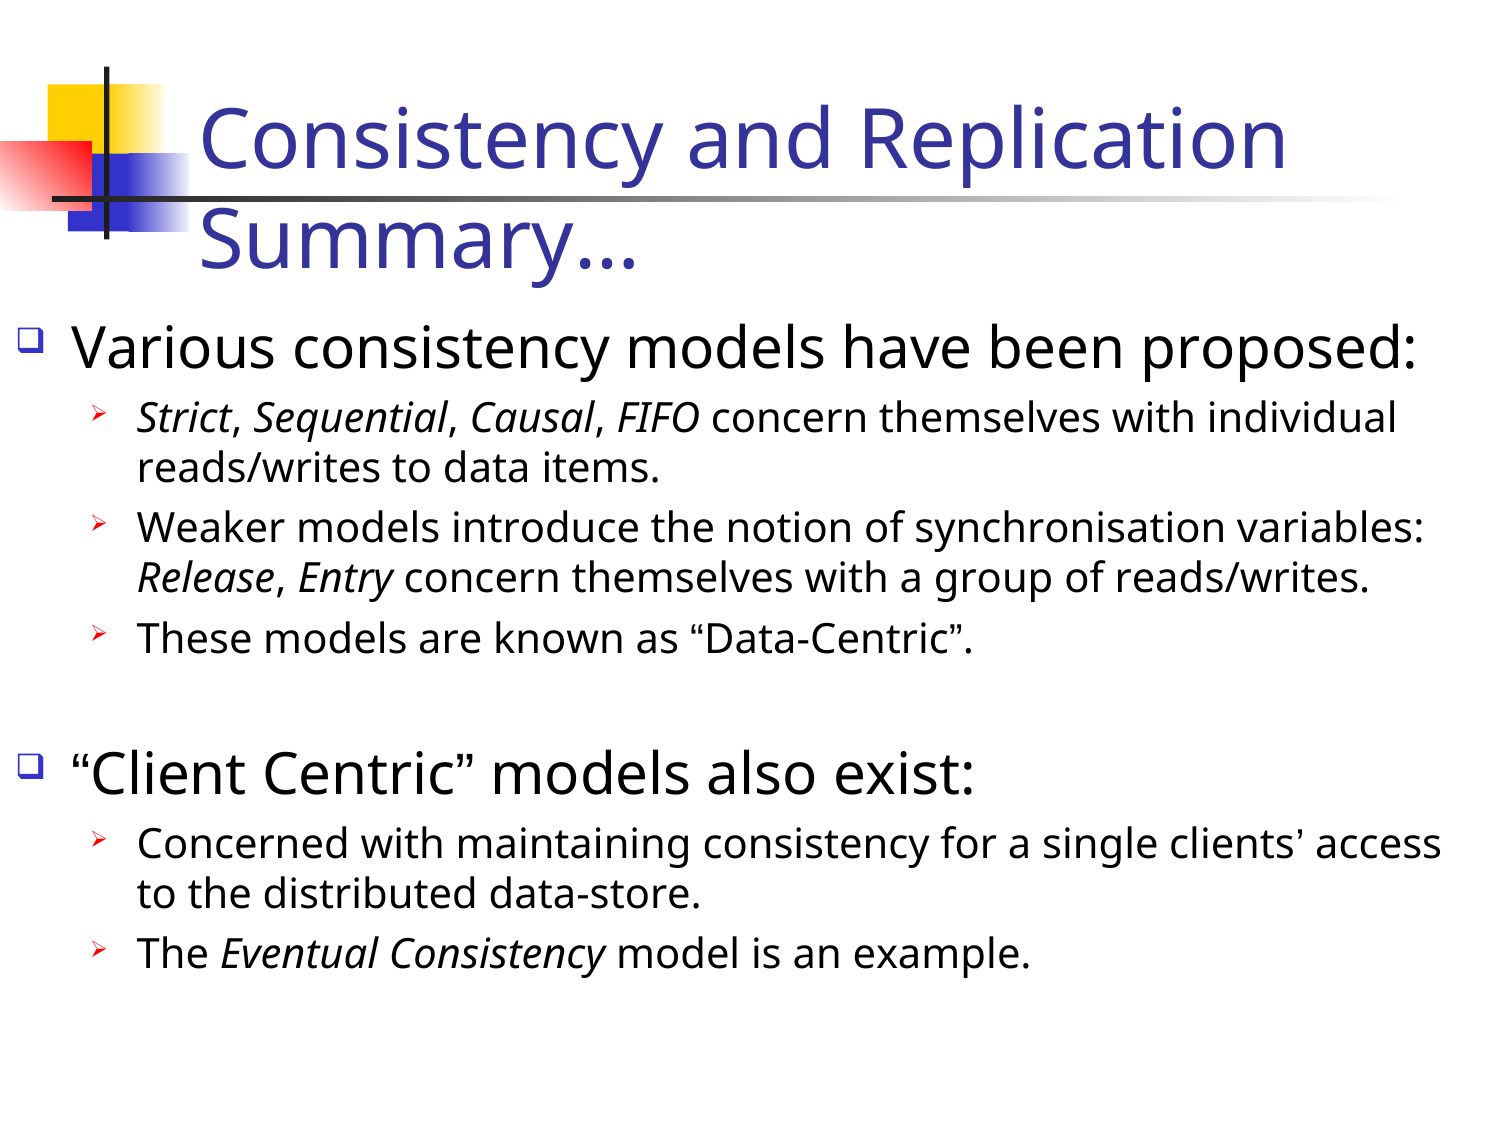

Consistency and Replication Summary…
Various consistency models have been proposed:
Strict, Sequential, Causal, FIFO concern themselves with individual reads/writes to data items.
Weaker models introduce the notion of synchronisation variables: Release, Entry concern themselves with a group of reads/writes.
These models are known as “Data-Centric”.
“Client Centric” models also exist:
Concerned with maintaining consistency for a single clients’ access to the distributed data-store.
The Eventual Consistency model is an example.